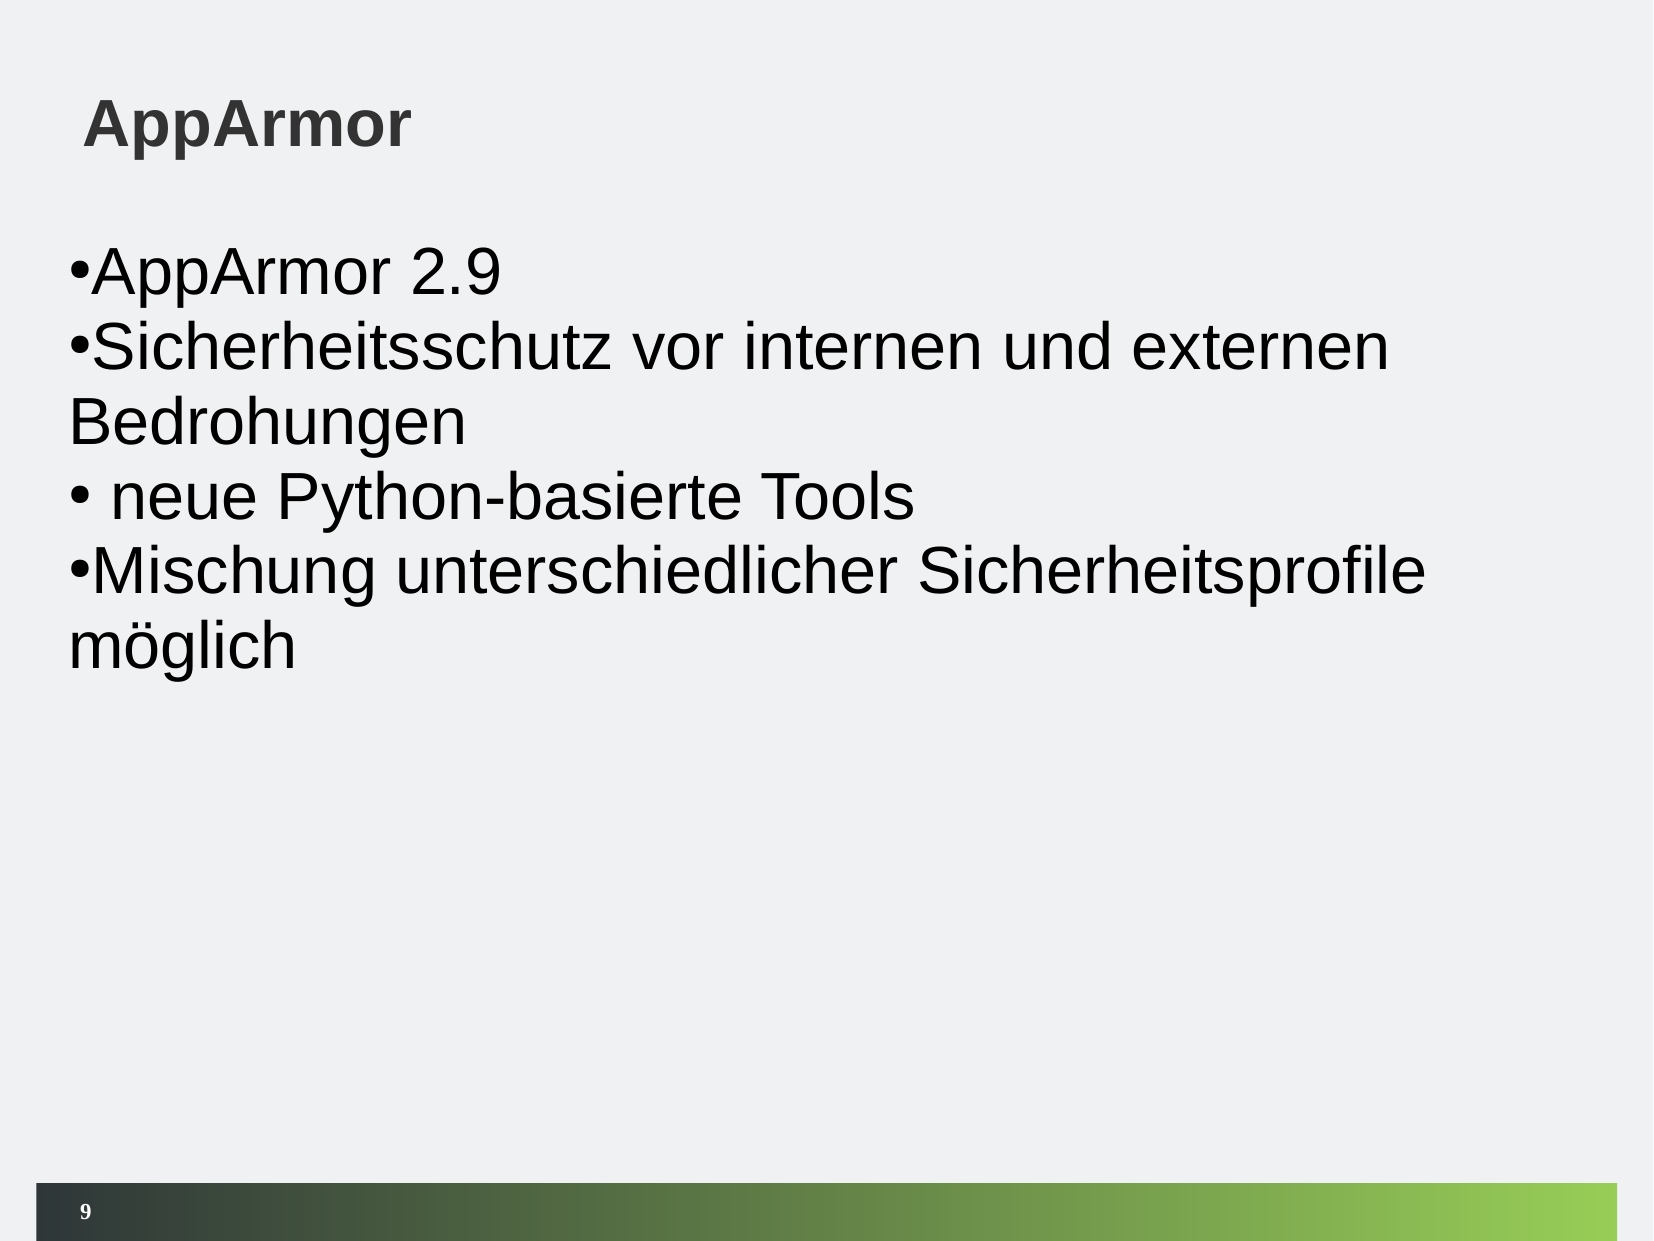

AppArmor 2.9
Sicherheitsschutz vor internen und externen Bedrohungen
 neue Python-basierte Tools
Mischung unterschiedlicher Sicherheitsprofile möglich
# AppArmor
9